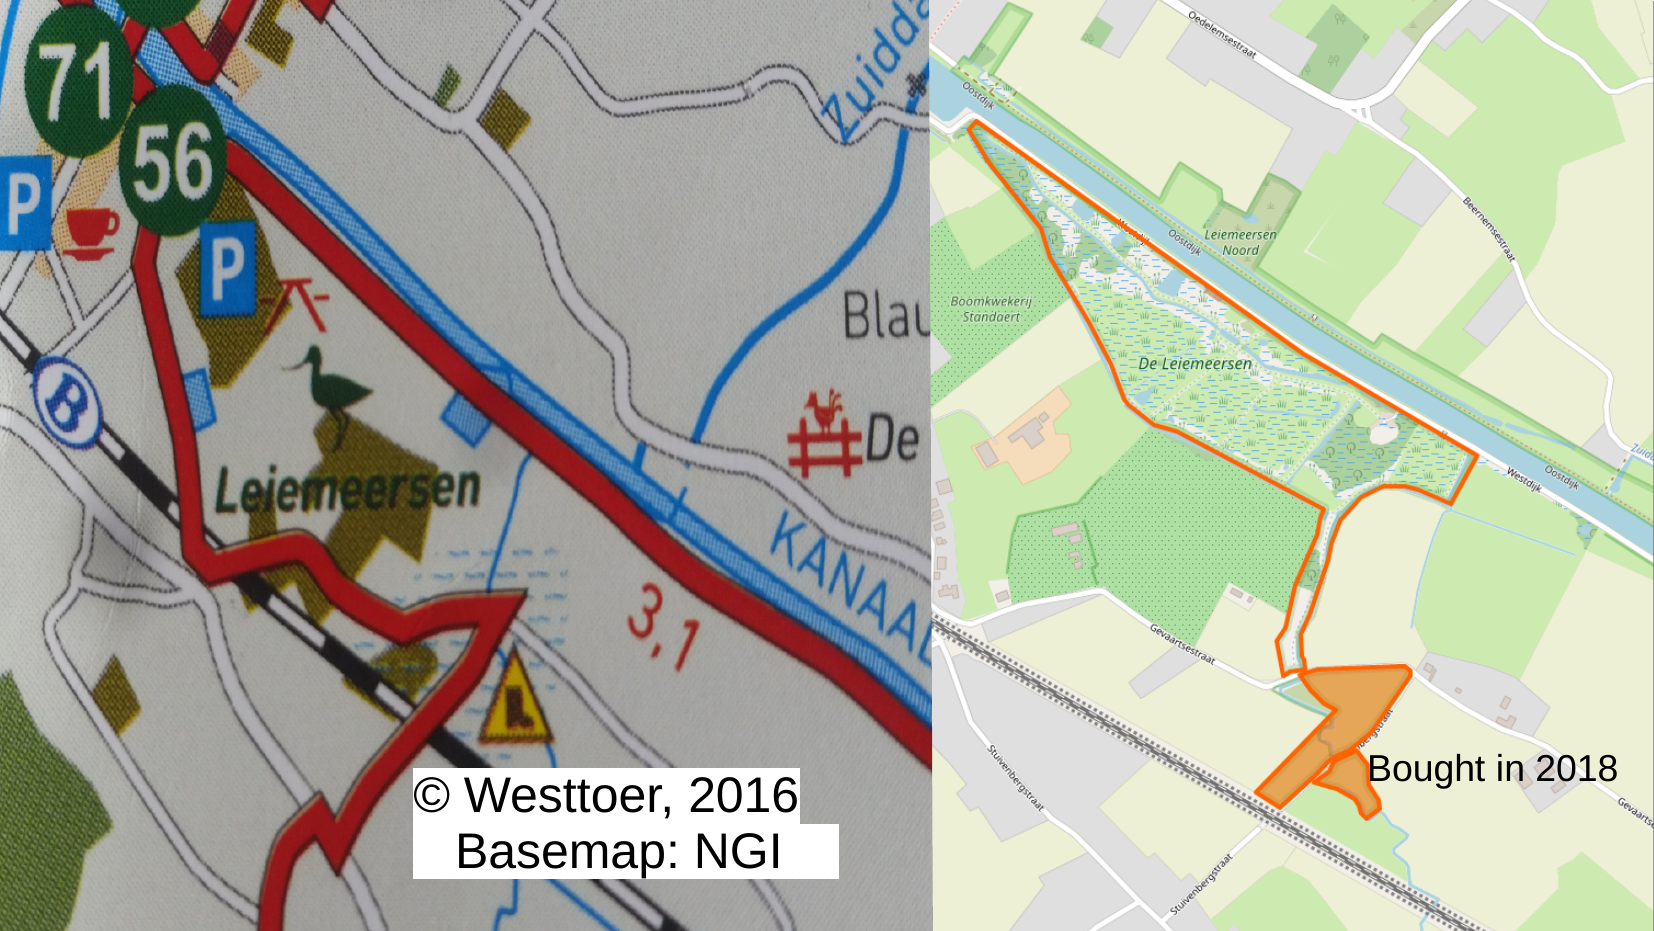

Bought in 2018
# © Westtoer, 2016 Basemap: NGI